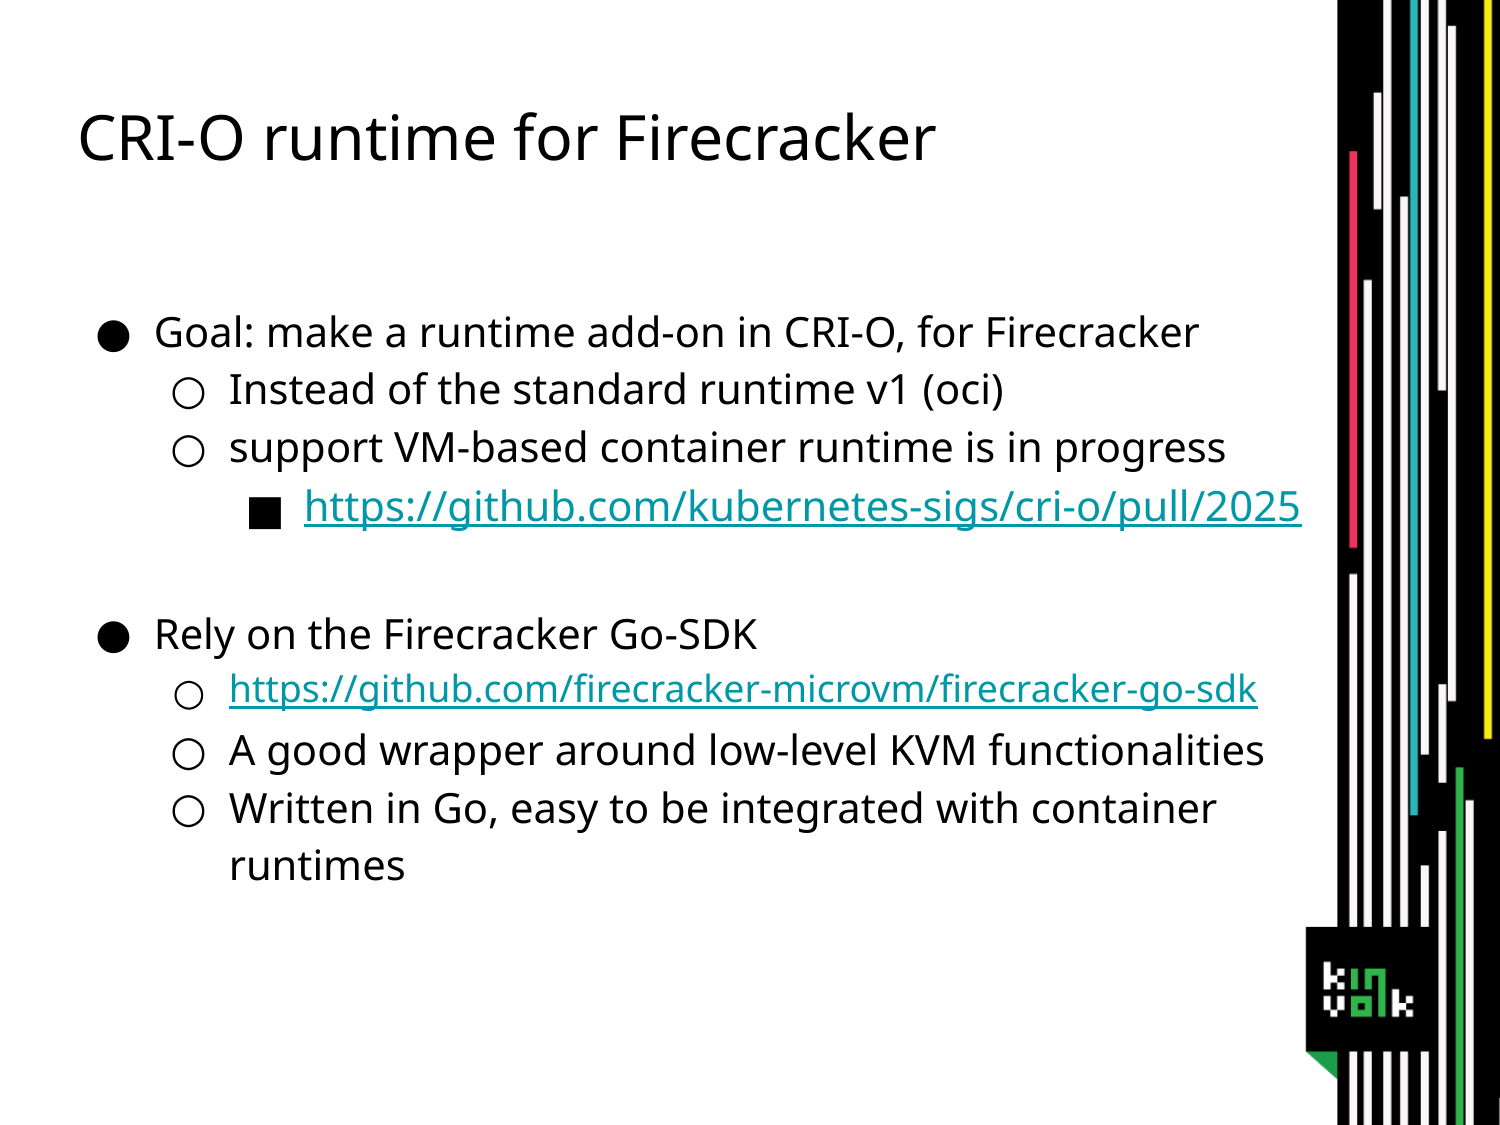

# CRI-O runtime for Firecracker
Goal: make a runtime add-on in CRI-O, for Firecracker
Instead of the standard runtime v1 (oci)
support VM-based container runtime is in progress
https://github.com/kubernetes-sigs/cri-o/pull/2025
Rely on the Firecracker Go-SDK
https://github.com/firecracker-microvm/firecracker-go-sdk
A good wrapper around low-level KVM functionalities
Written in Go, easy to be integrated with container runtimes